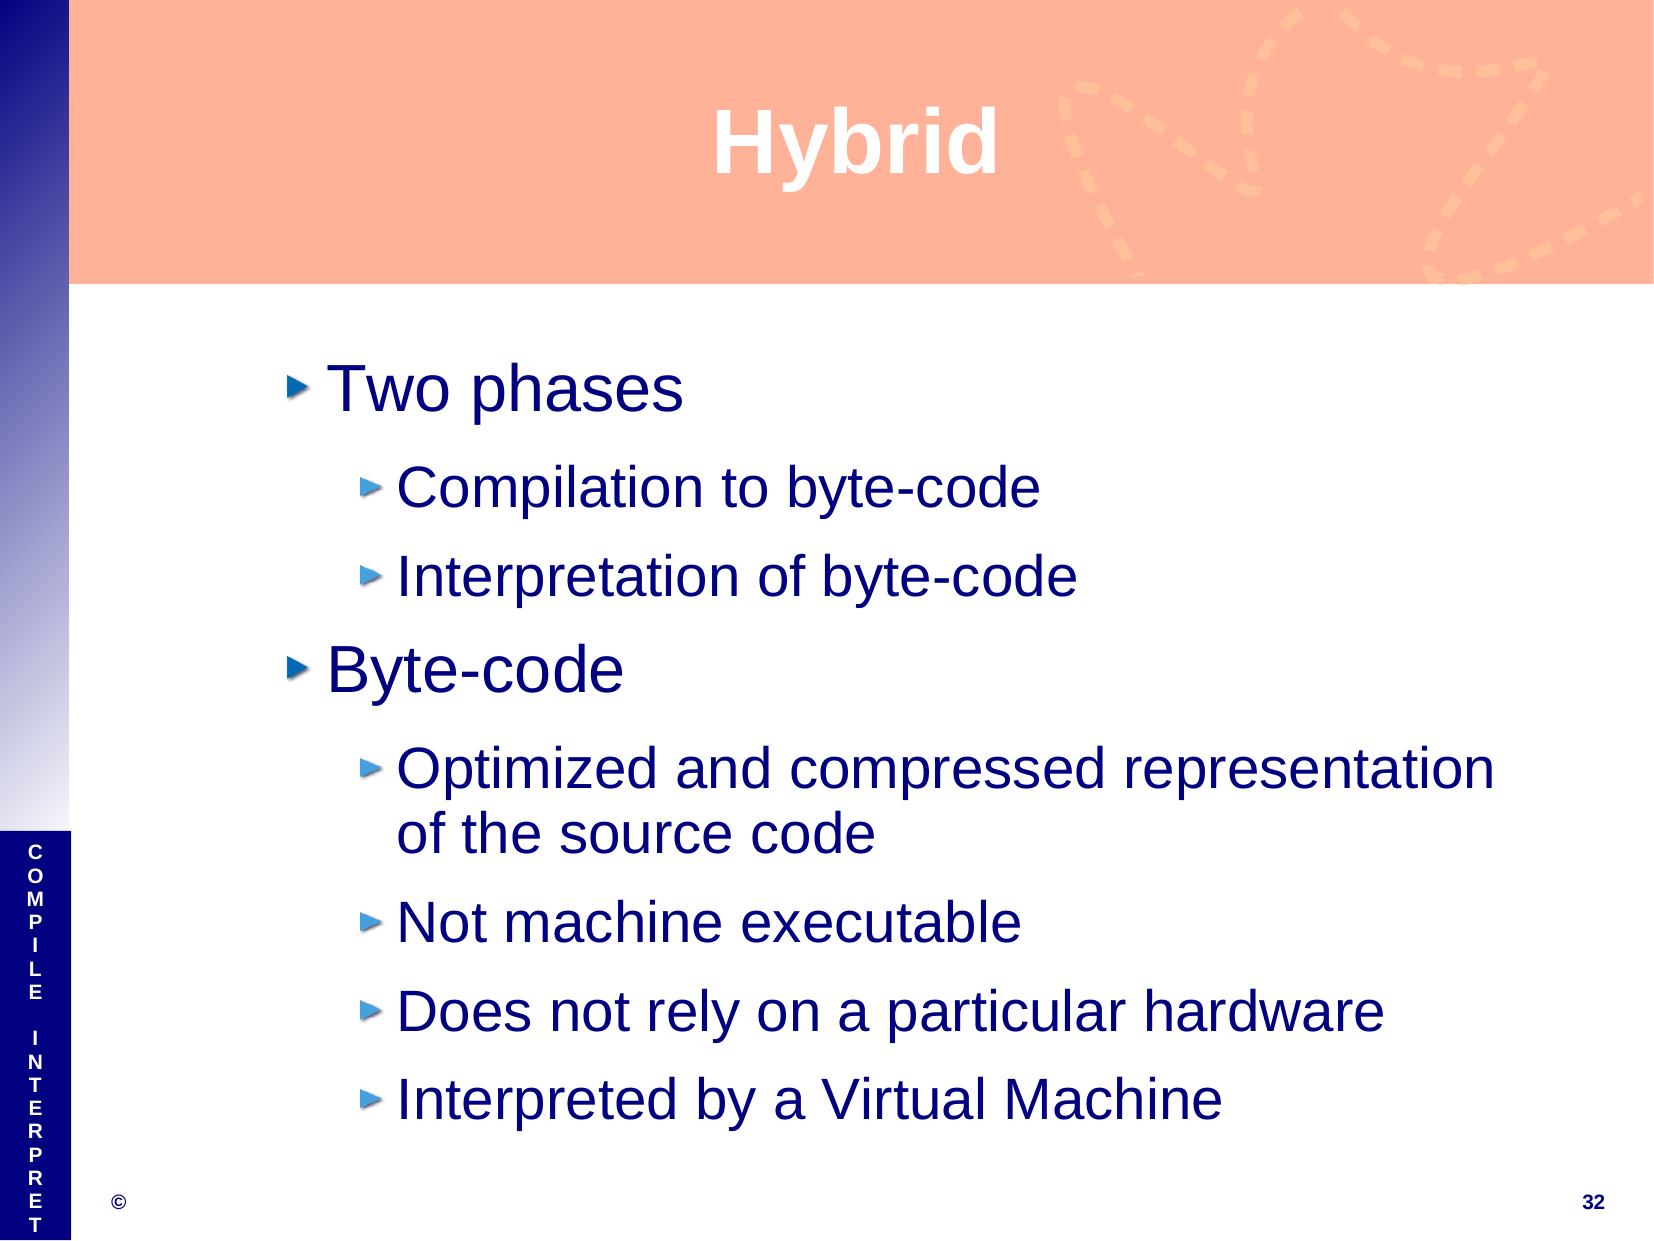

# Hybrid
Two phases
Compilation to byte-code
Interpretation of byte-code
Byte-code
Optimized and compressed representation of the source code
Not machine executable
Does not rely on a particular hardware
Interpreted by a Virtual Machine
C
O
M
P
I
L
E
I
N
T
E
R
P
R
E
T